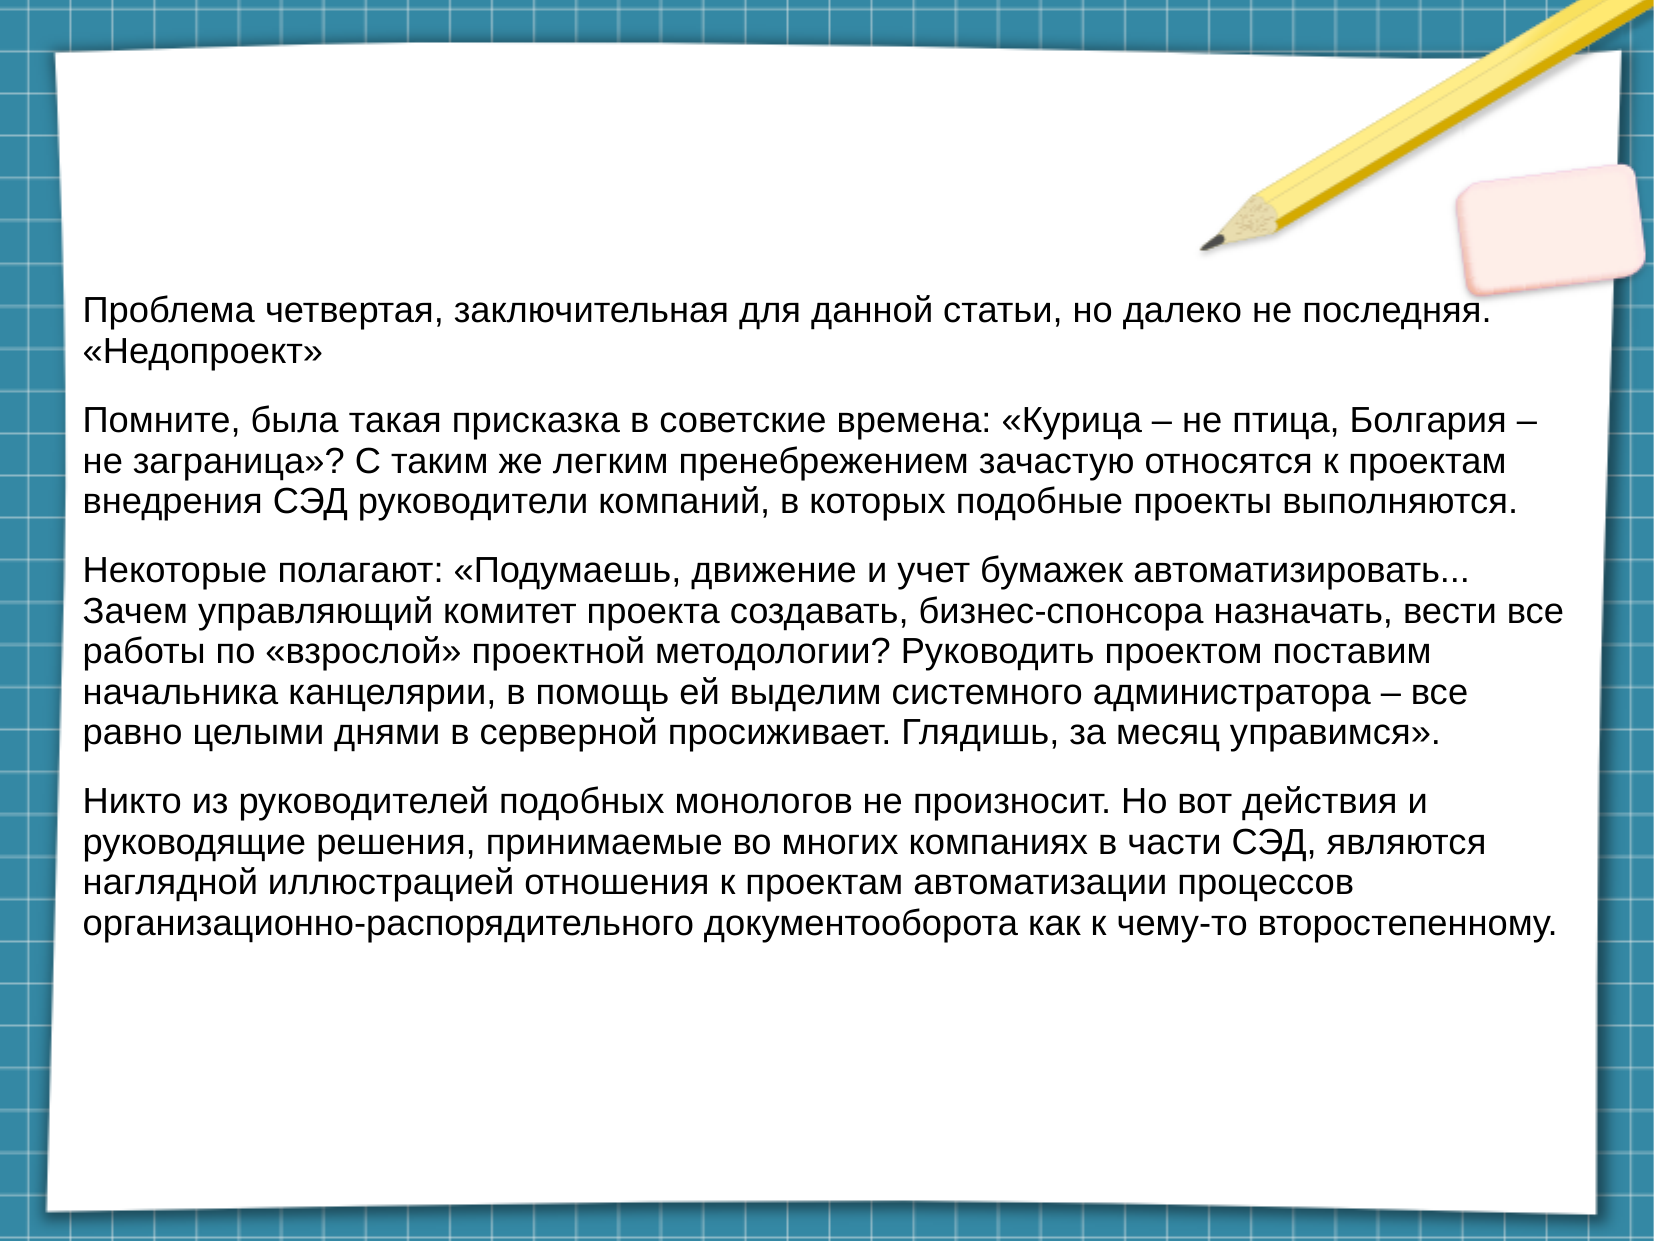

#
Проблема четвертая, заключительная для данной статьи, но далеко не последняя. «Недопроект»
Помните, была такая присказка в советские времена: «Курица – не птица, Болгария – не заграница»? С таким же легким пренебрежением зачастую относятся к проектам внедрения СЭД руководители компаний, в которых подобные проекты выполняются.
Некоторые полагают: «Подумаешь, движение и учет бумажек автоматизировать... Зачем управляющий комитет проекта создавать, бизнес-спонсора назначать, вести все работы по «взрослой» проектной методологии? Руководить проектом поставим начальника канцелярии, в помощь ей выделим системного администратора – все равно целыми днями в серверной просиживает. Глядишь, за месяц управимся».
Никто из руководителей подобных монологов не произносит. Но вот действия и руководящие решения, принимаемые во многих компаниях в части СЭД, являются наглядной иллюстрацией отношения к проектам автоматизации процессов организационно-распорядительного документооборота как к чему-то второстепенному.